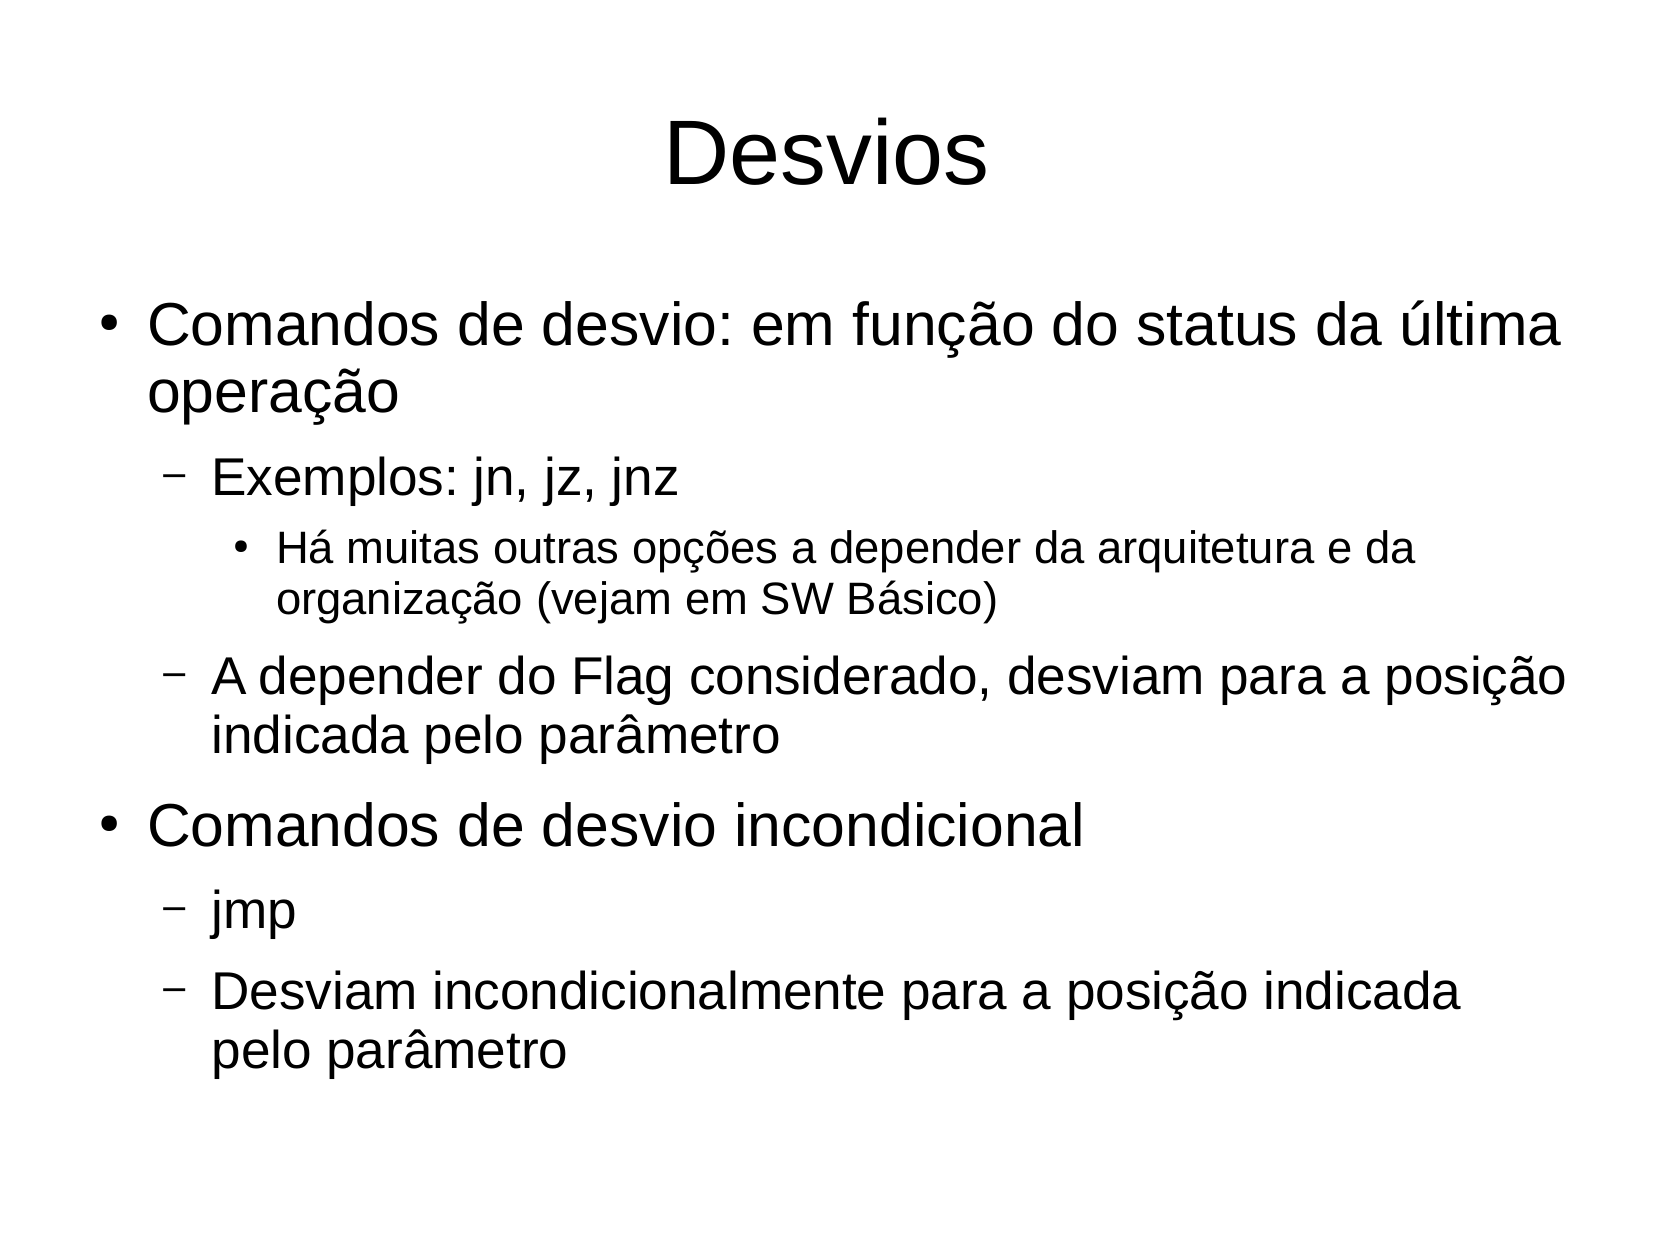

# Desvios
Comandos de desvio: em função do status da última operação
Exemplos: jn, jz, jnz
Há muitas outras opções a depender da arquitetura e da organização (vejam em SW Básico)
A depender do Flag considerado, desviam para a posição indicada pelo parâmetro
Comandos de desvio incondicional
jmp
Desviam incondicionalmente para a posição indicada pelo parâmetro